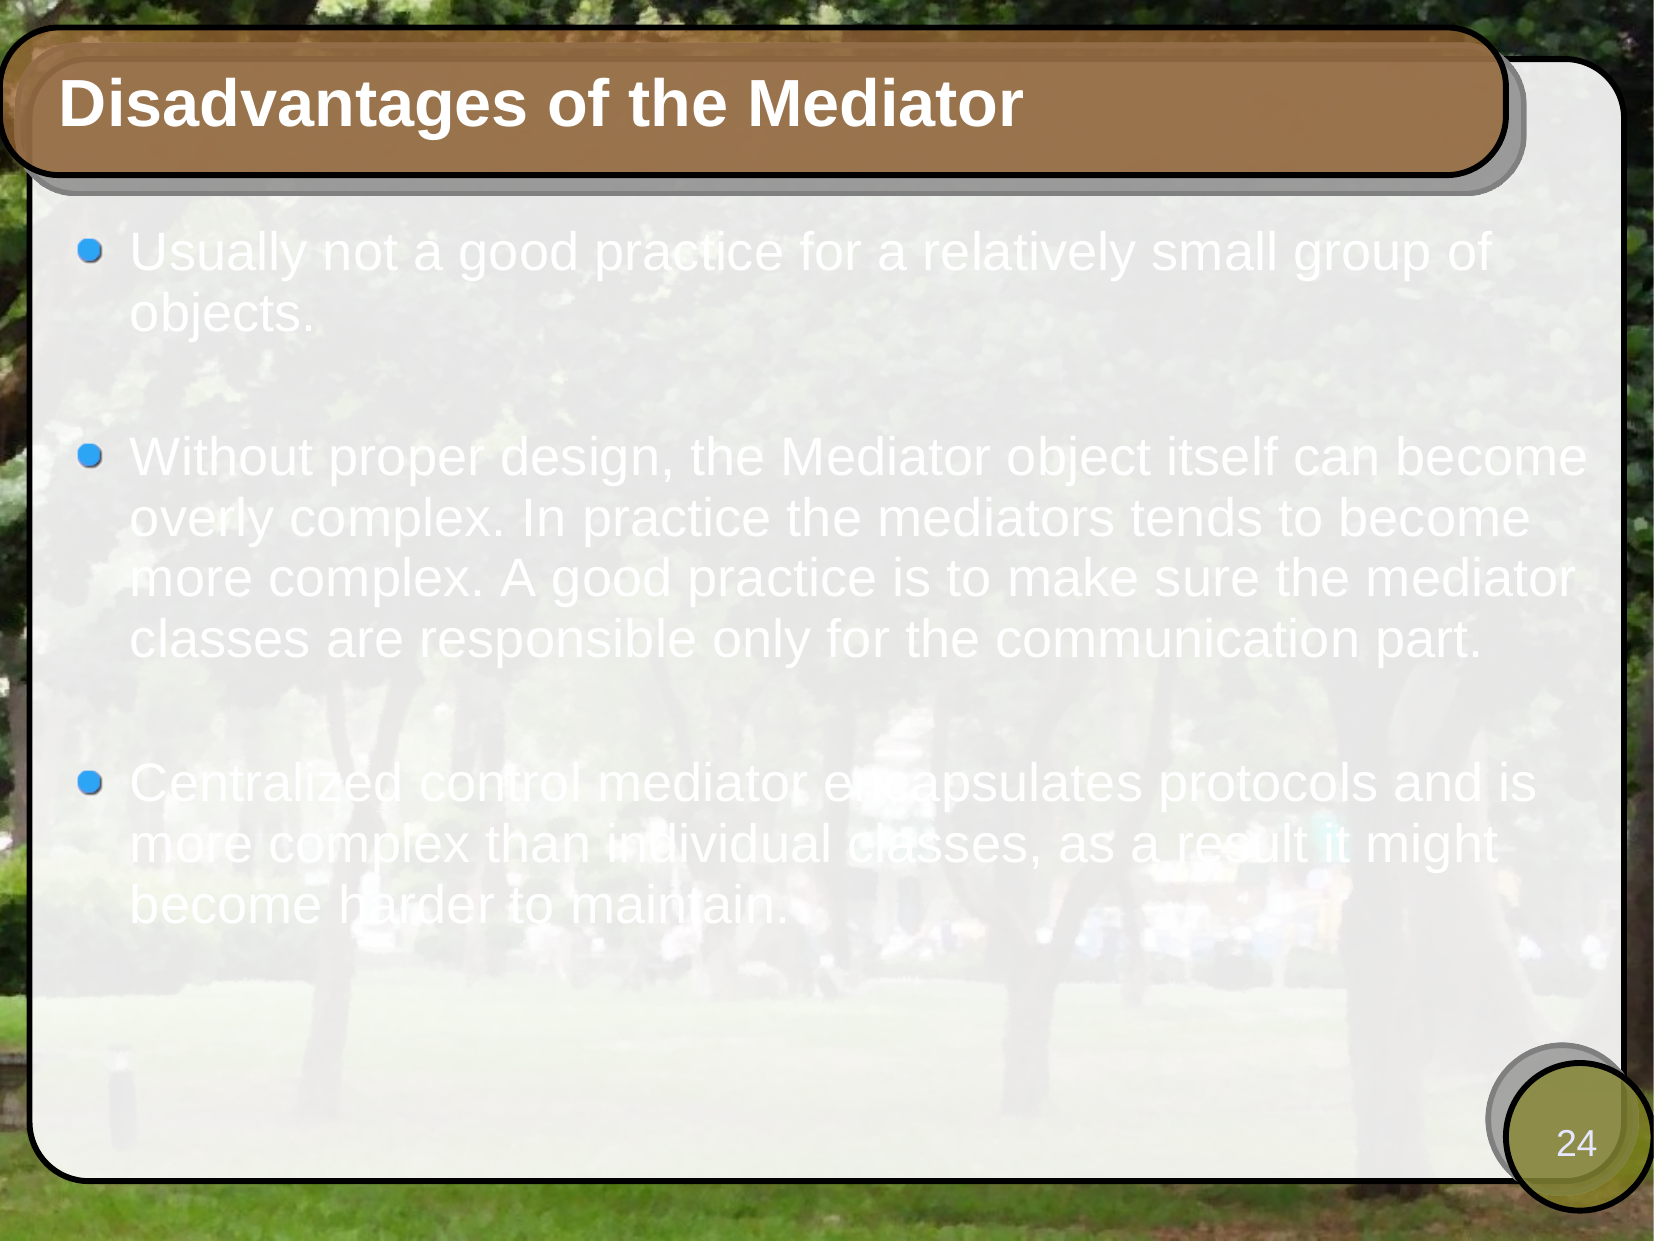

# Disadvantages of the Mediator
Usually not a good practice for a relatively small group of objects.
Without proper design, the Mediator object itself can become overly complex. In practice the mediators tends to become more complex. A good practice is to make sure the mediator classes are responsible only for the communication part.
Centralized control mediator encapsulates protocols and is more complex than individual classes, as a result it might become harder to maintain.
24